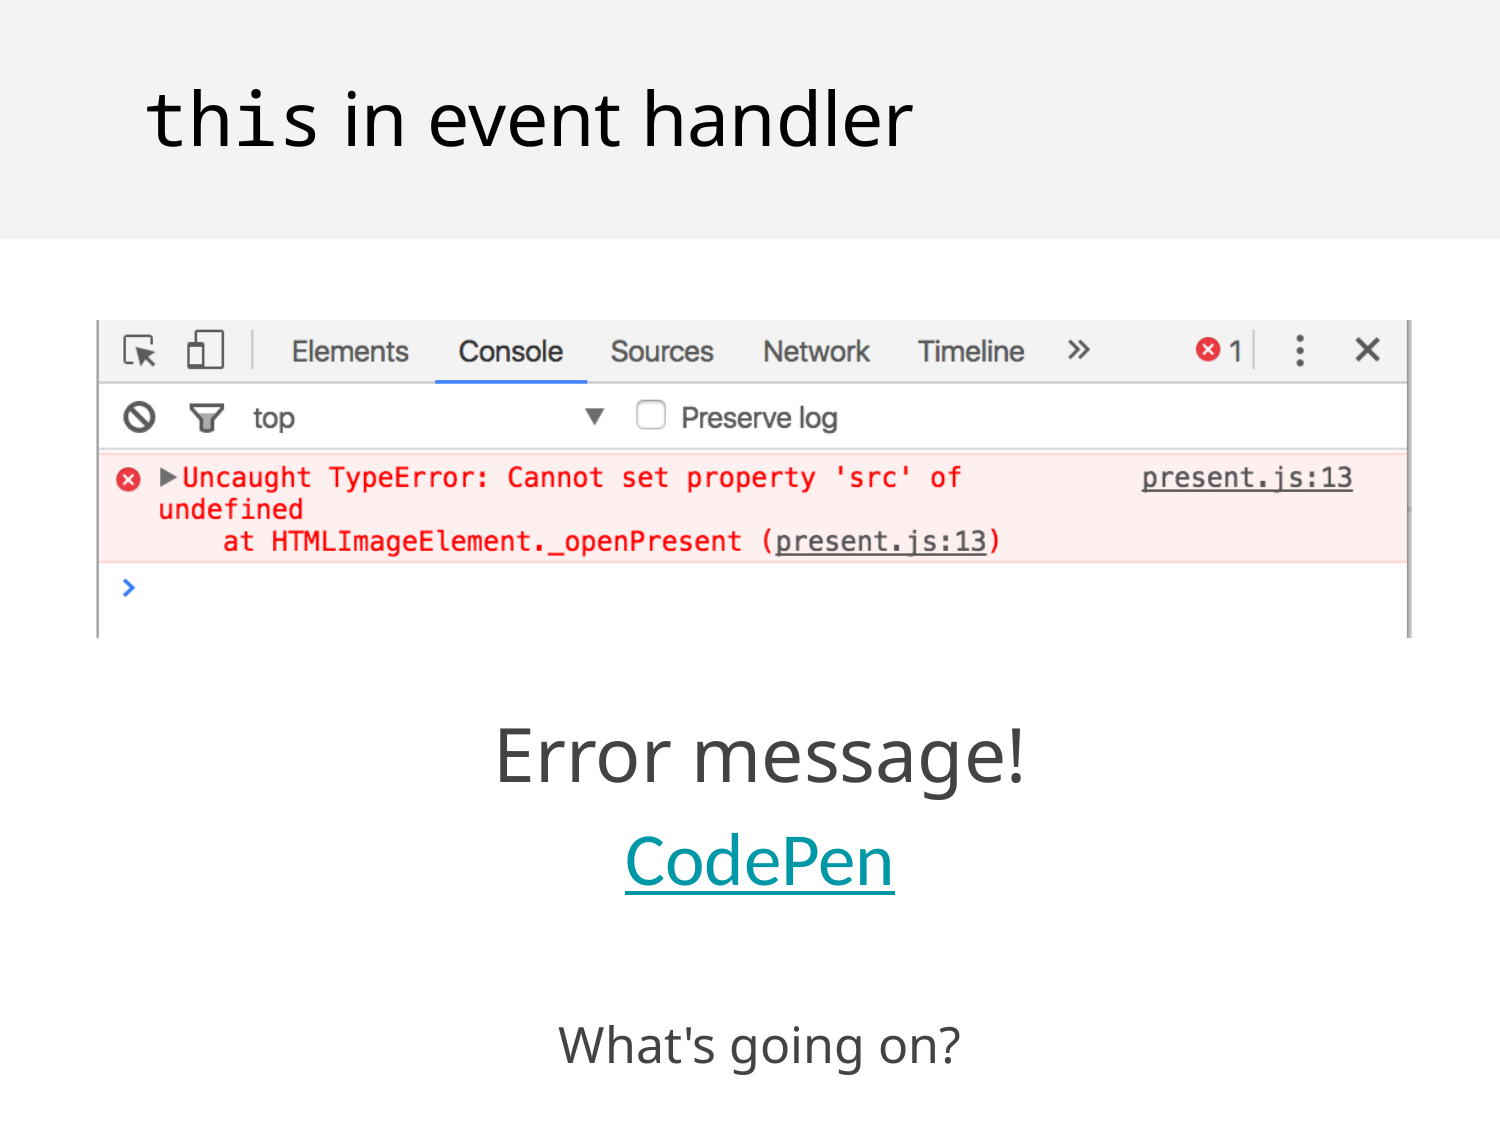

# this in event handler
Error message!
CodePen
What's going on?